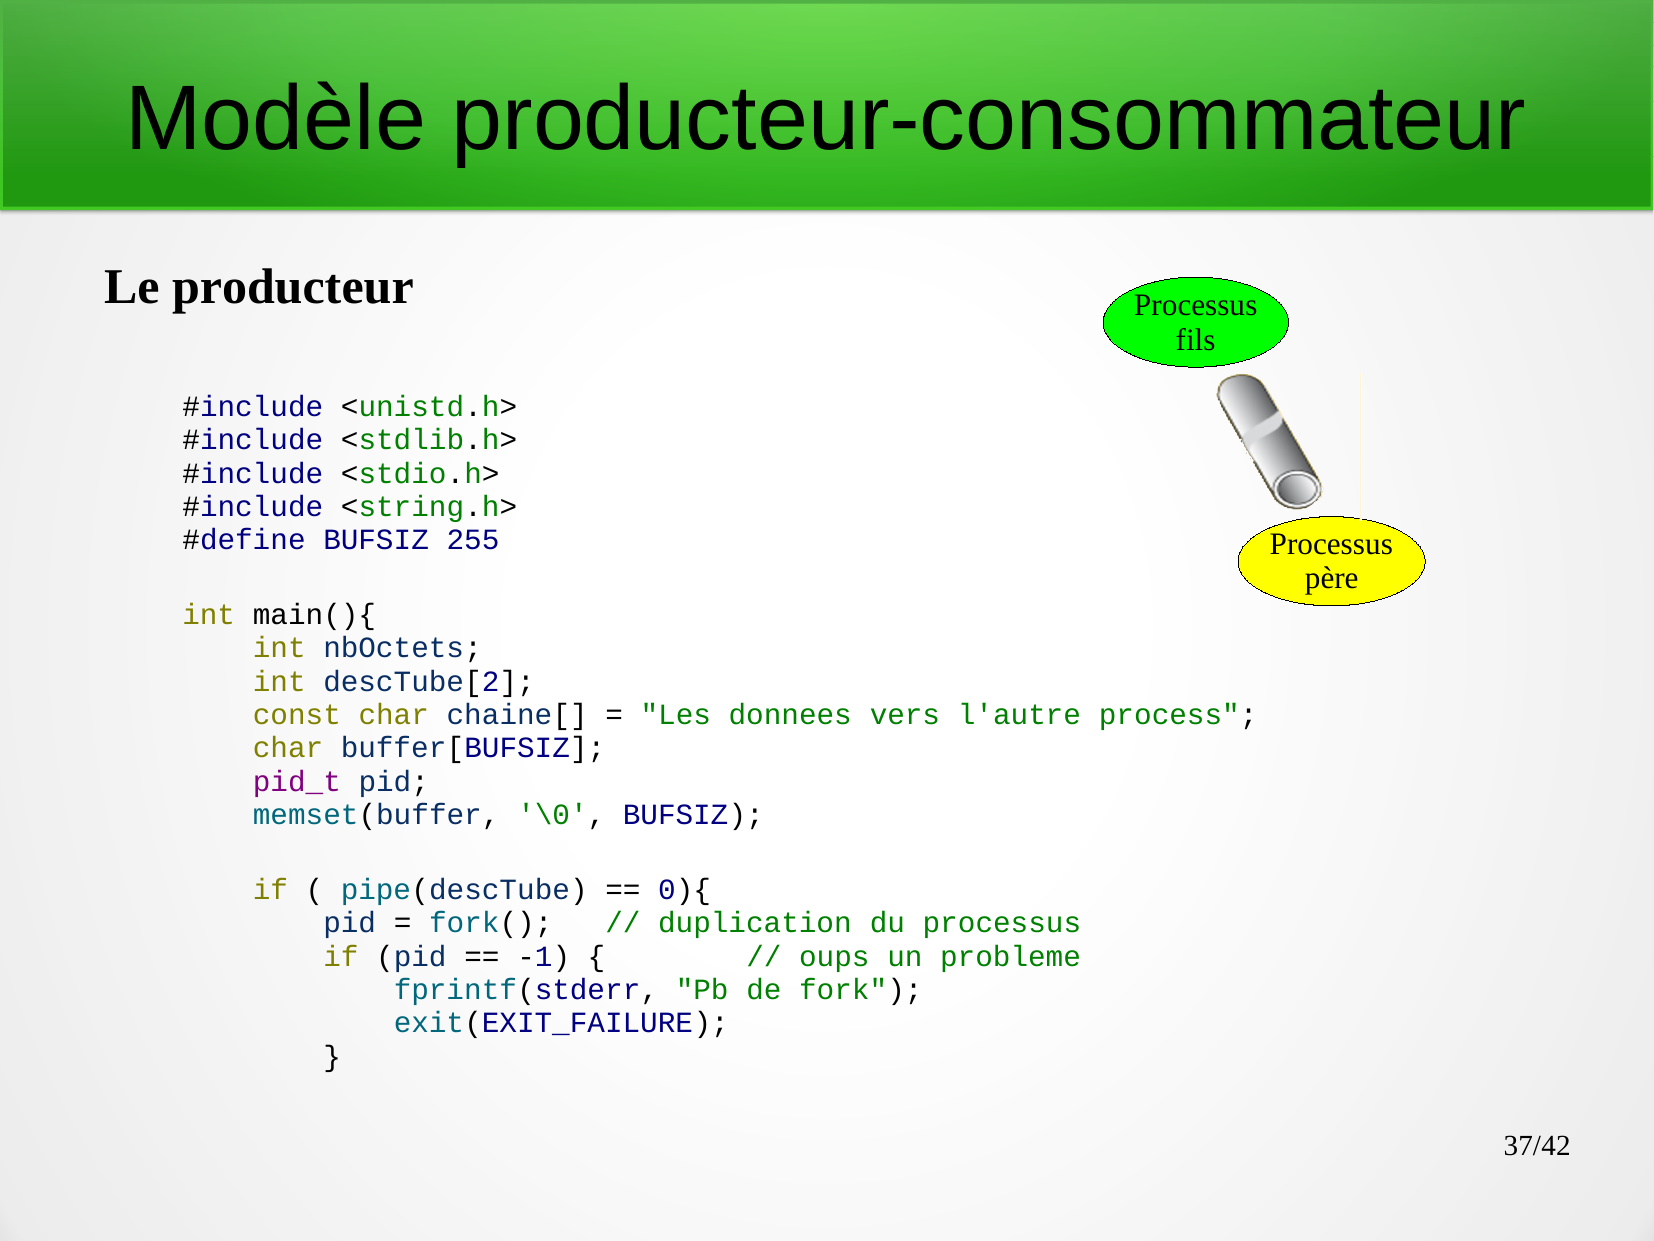

# Modèle producteur-consommateur
Le producteur
Processus
fils
Processus
père
37